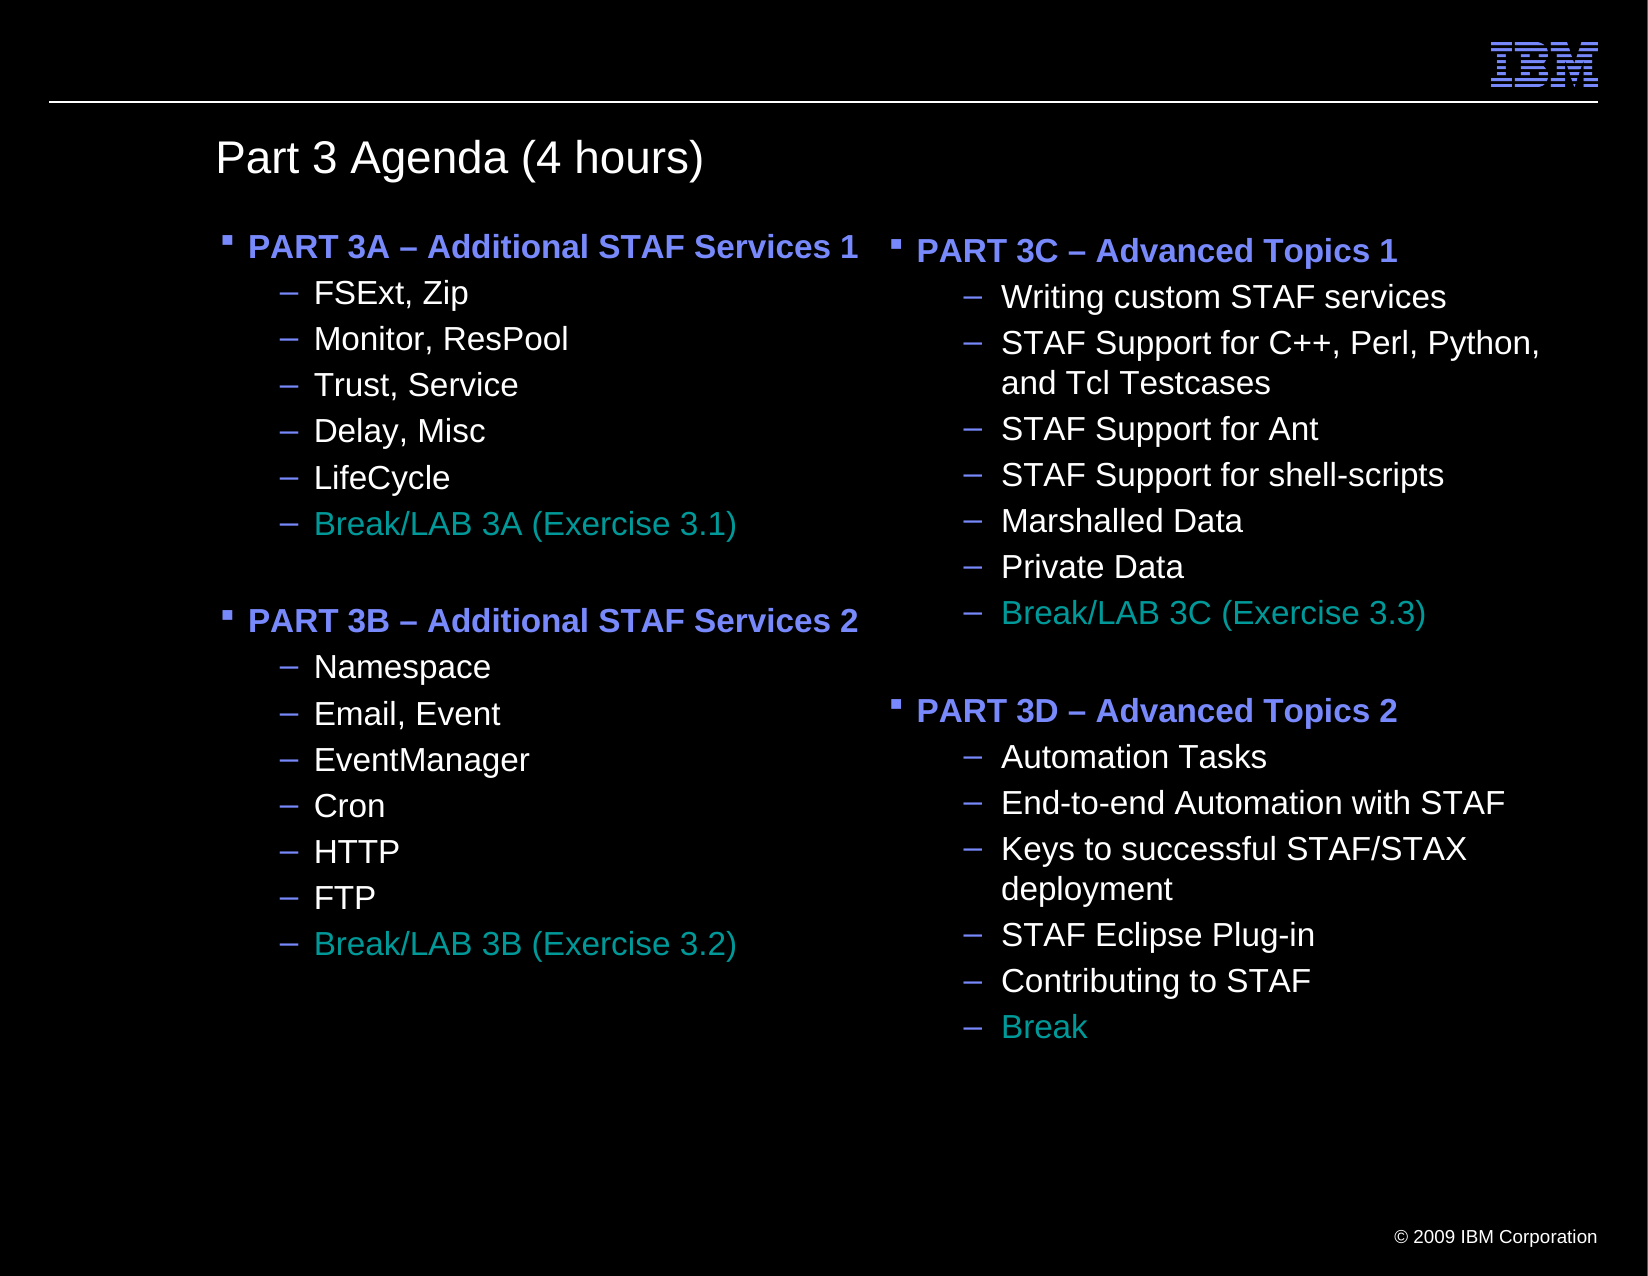

# Part 3 Agenda (4 hours)
PART 3C – Advanced Topics 1
Writing custom STAF services
STAF Support for C++, Perl, Python, and Tcl Testcases
STAF Support for Ant
STAF Support for shell-scripts
Marshalled Data
Private Data
Break/LAB 3C (Exercise 3.3)
PART 3D – Advanced Topics 2
Automation Tasks
End-to-end Automation with STAF
Keys to successful STAF/STAX deployment
STAF Eclipse Plug-in
Contributing to STAF
Break
PART 3A – Additional STAF Services 1
FSExt, Zip
Monitor, ResPool
Trust, Service
Delay, Misc
LifeCycle
Break/LAB 3A (Exercise 3.1)
PART 3B – Additional STAF Services 2
Namespace
Email, Event
EventManager
Cron
HTTP
FTP
Break/LAB 3B (Exercise 3.2)